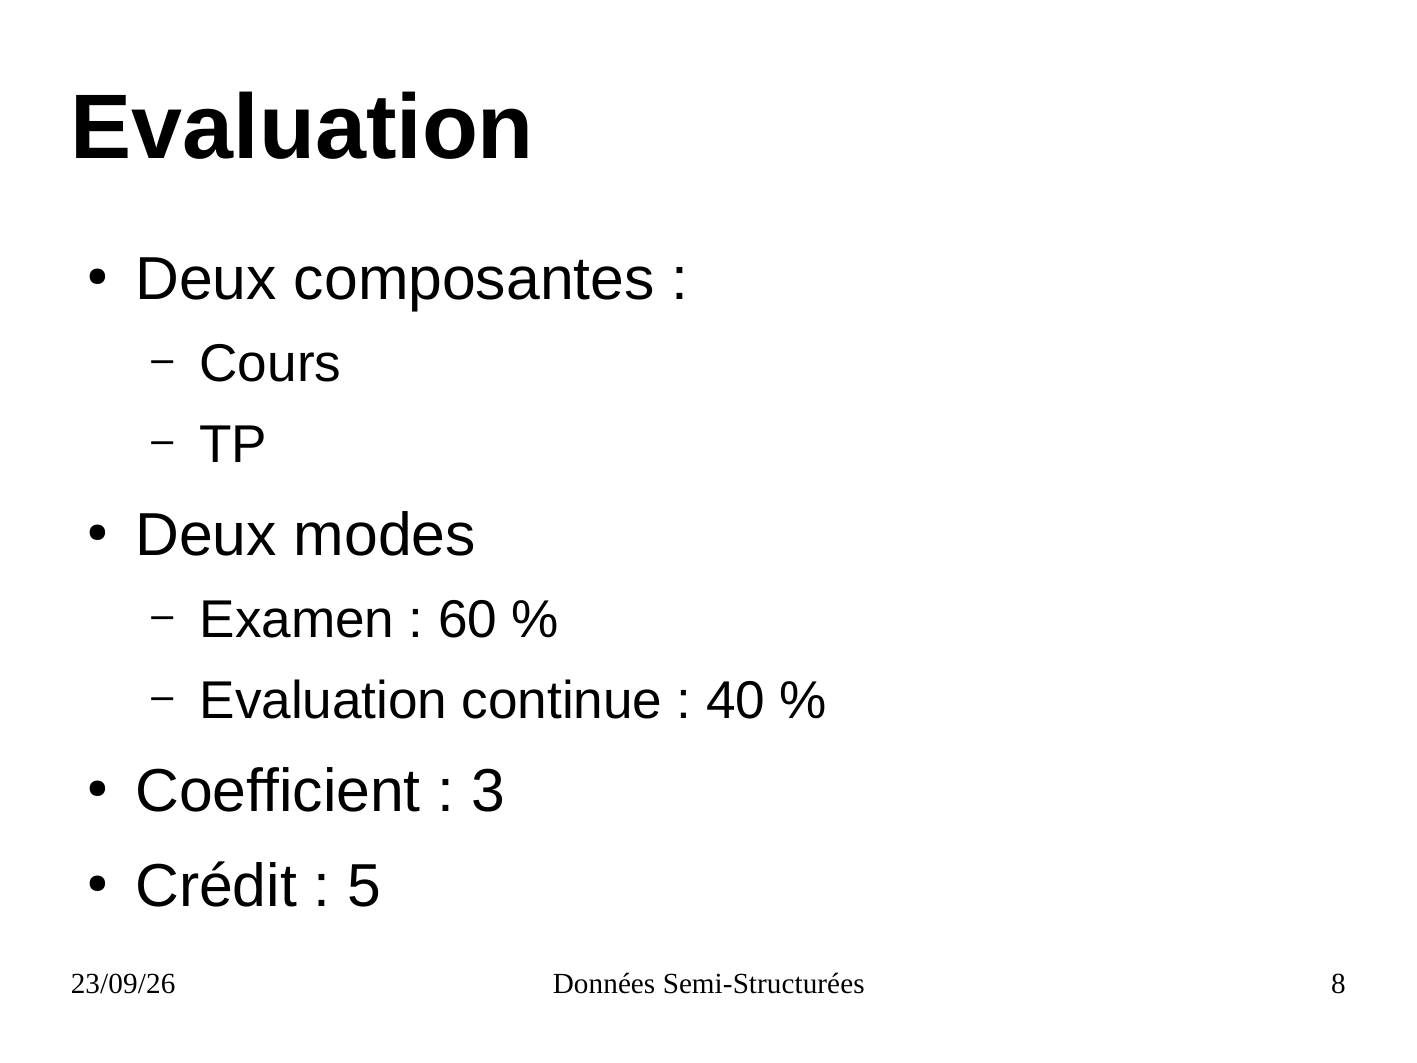

# Evaluation
Deux composantes :
Cours
TP
Deux modes
Examen : 60 %
Evaluation continue : 40 %
Coefficient : 3
Crédit : 5
Données Semi-Structurées
8